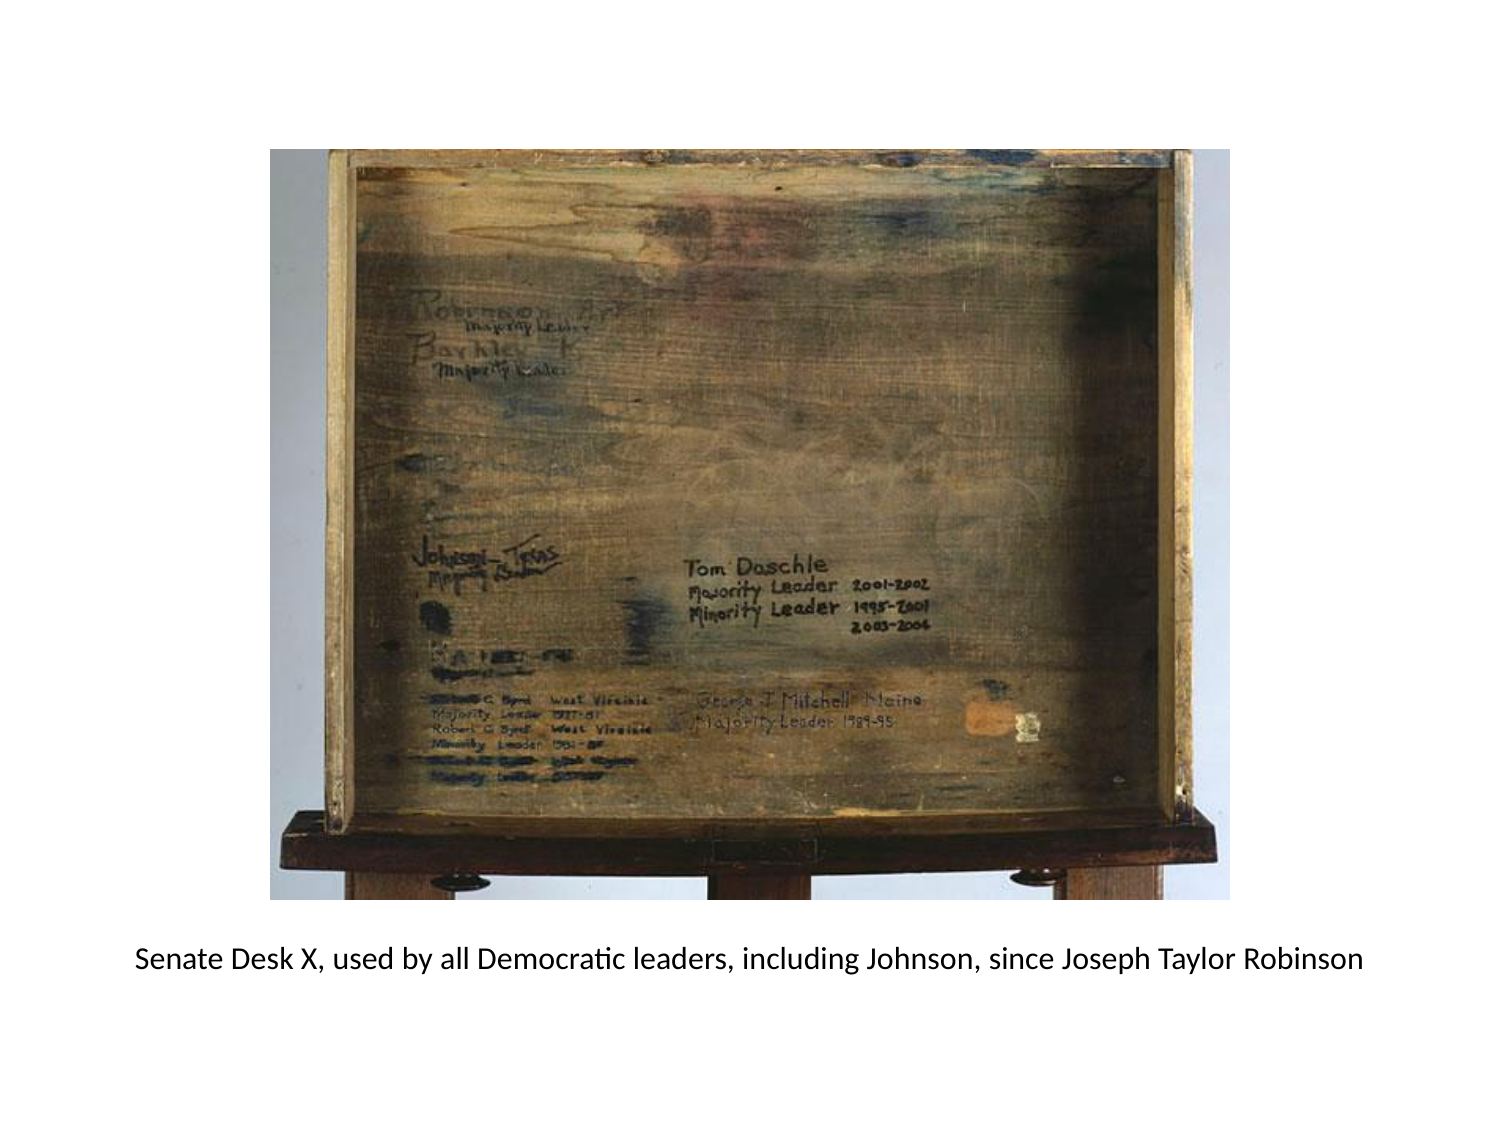

Senate Desk X, used by all Democratic leaders, including Johnson, since Joseph Taylor Robinson